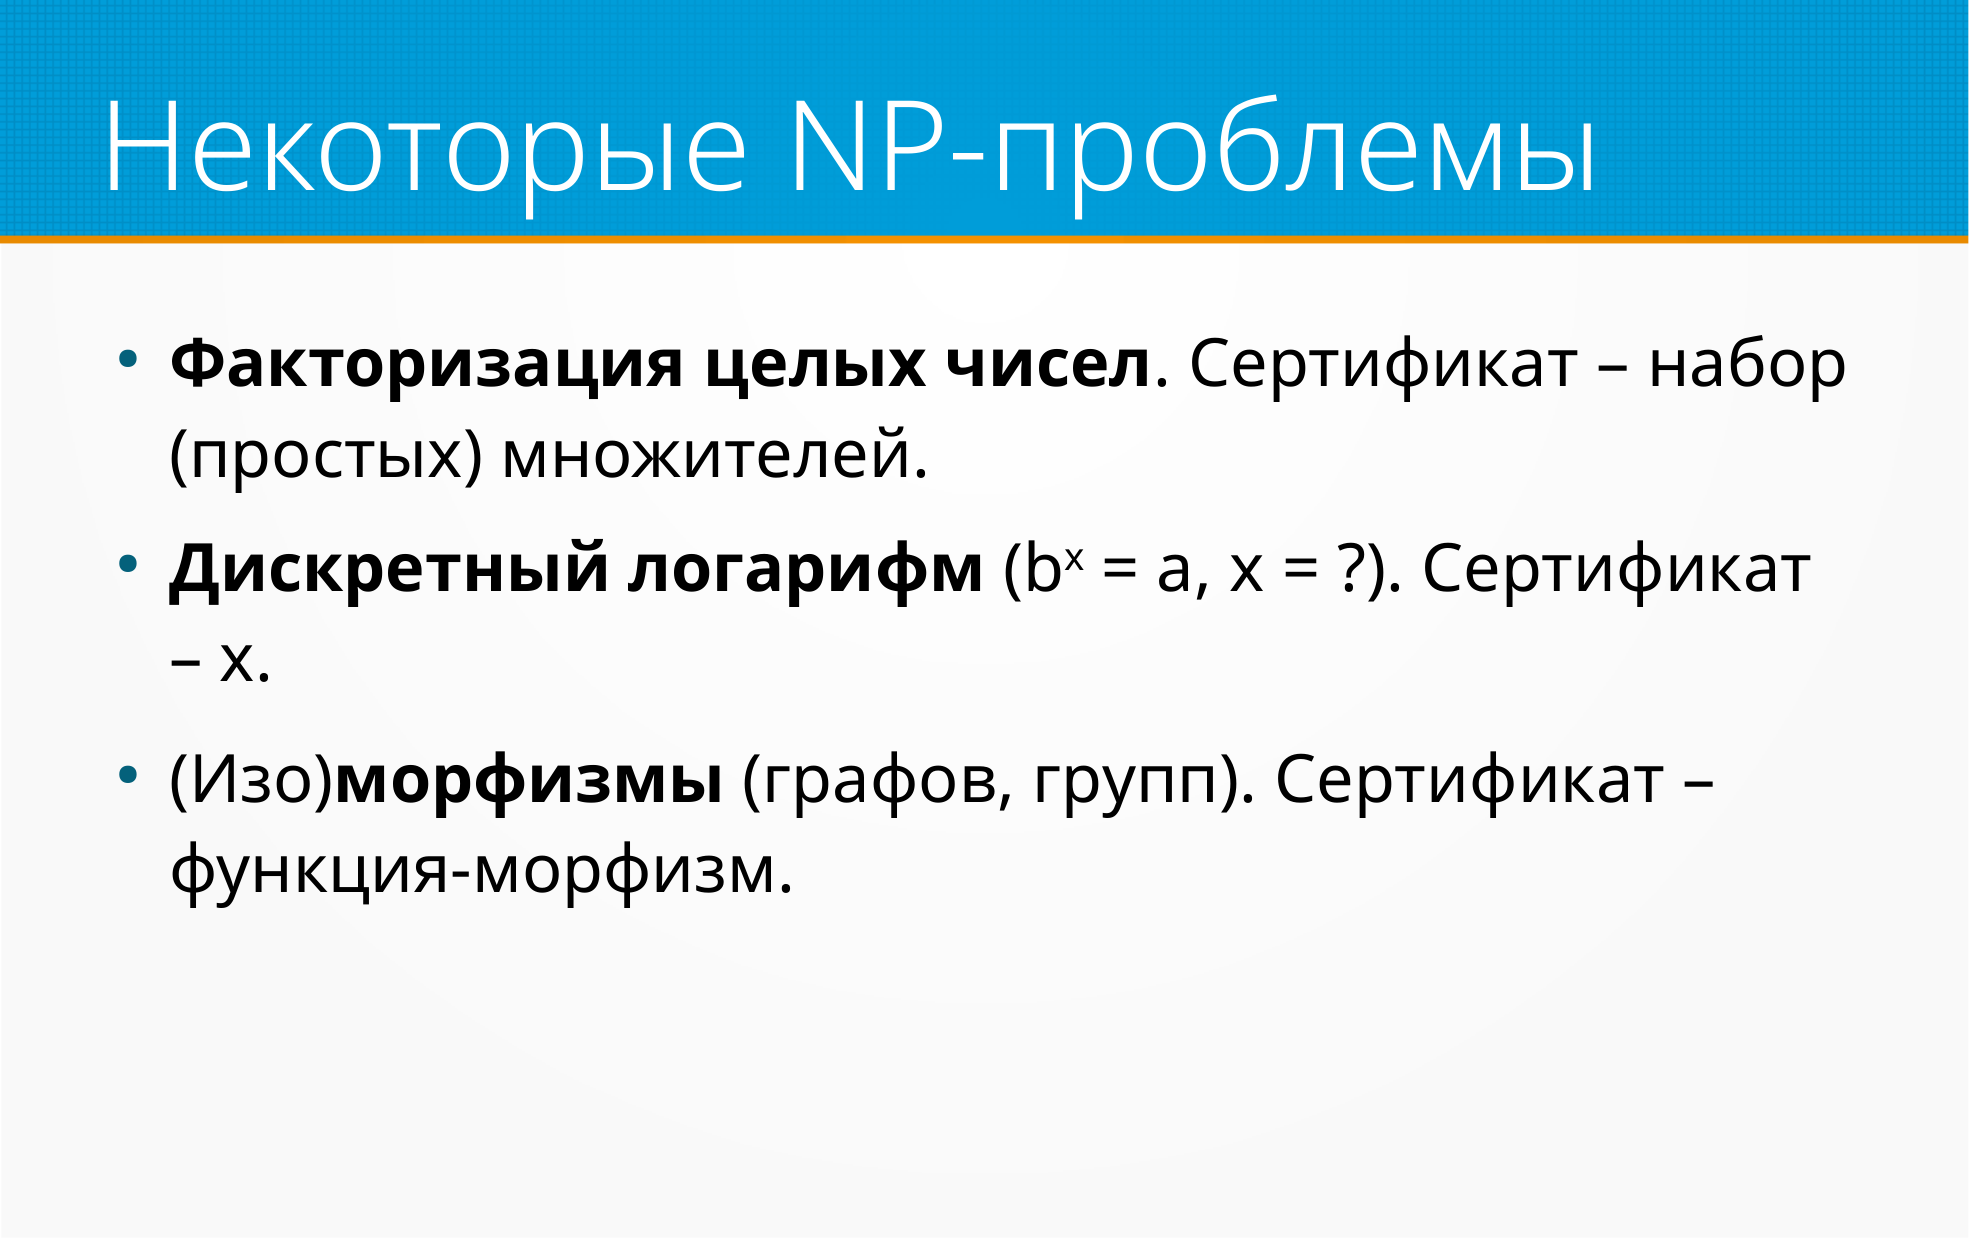

# Некоторые NP-проблемы
Факторизация целых чисел. Сертификат – набор (простых) множителей.
Дискретный логарифм (bx = a, x = ?). Сертификат – x.
(Изо)морфизмы (графов, групп). Сертификат – функция-морфизм.